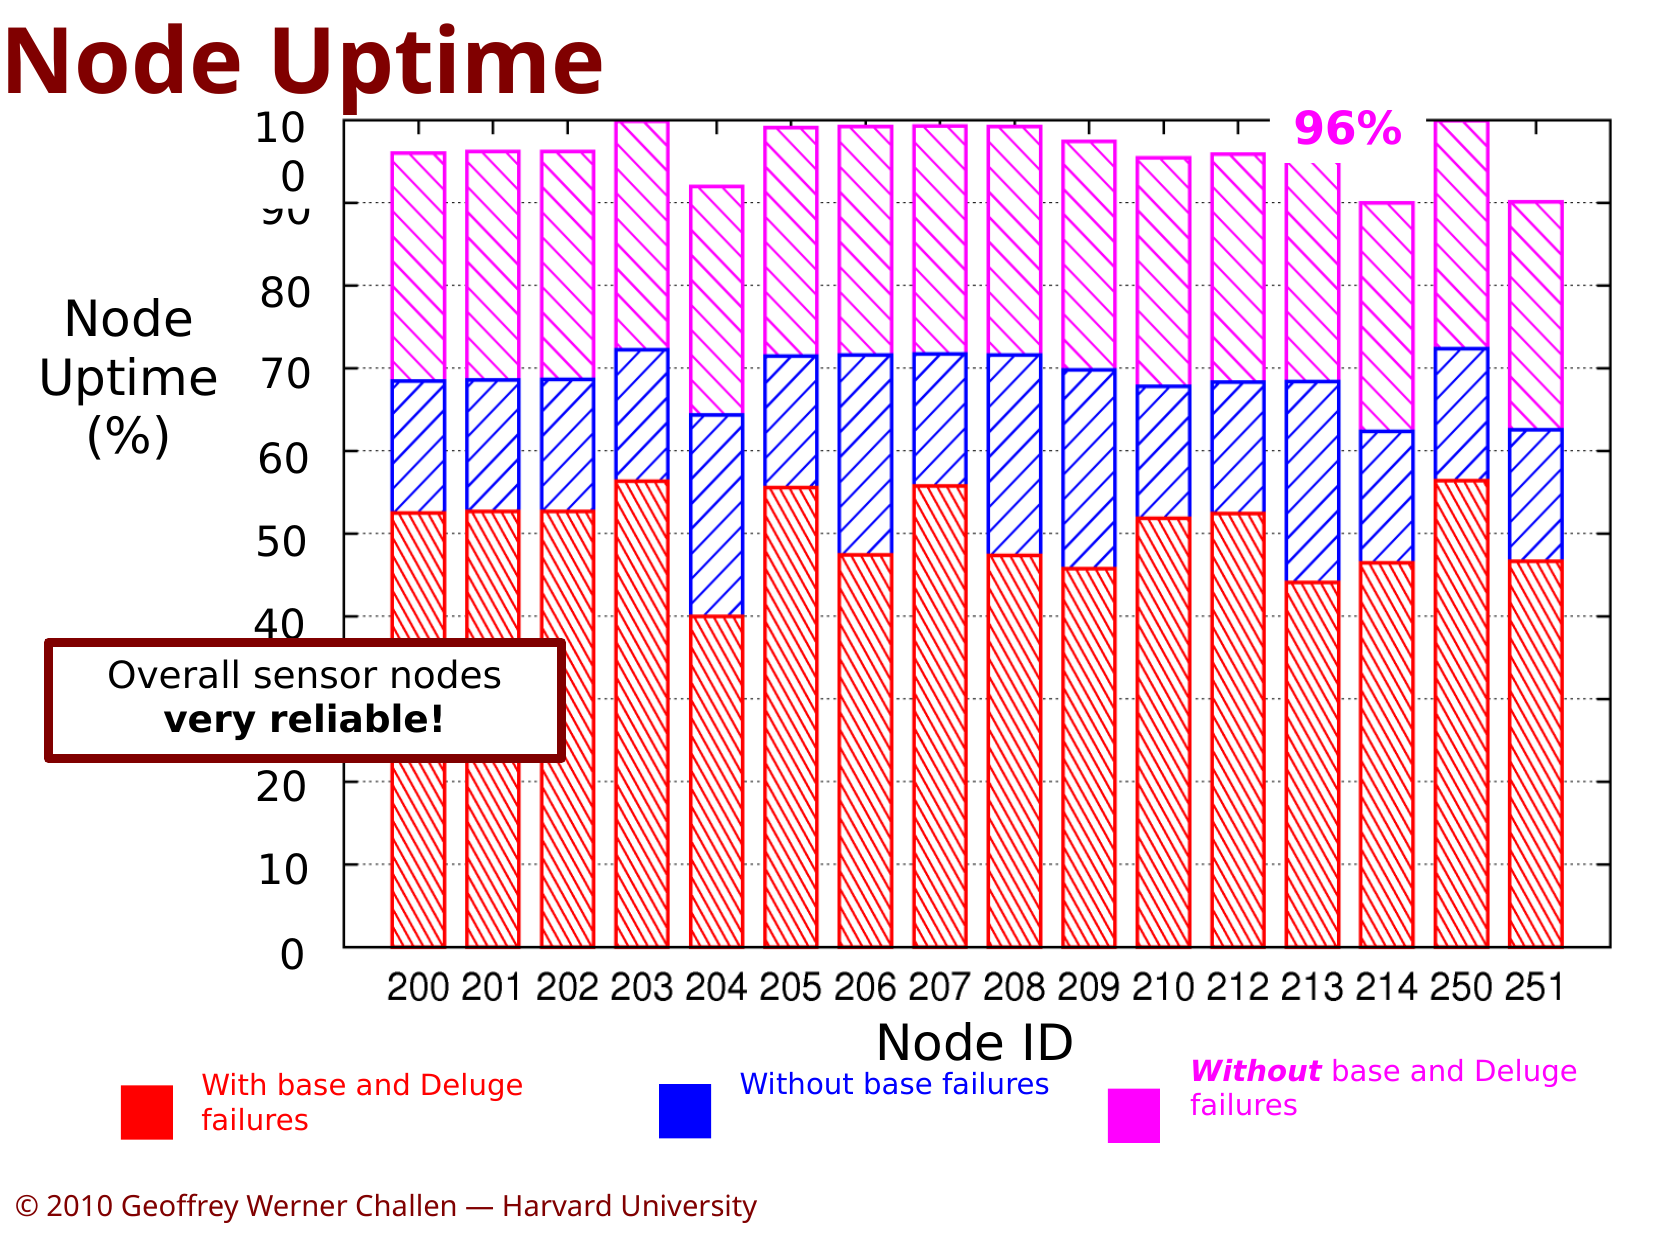

# Node Uptime
96%
100
90
80
Node
Uptime
(%)
70
60
50
40
Overall sensor nodes very reliable!
30
20
10
0
Node ID
Without base and Deluge failures
Without base failures
With base and Deluge failures